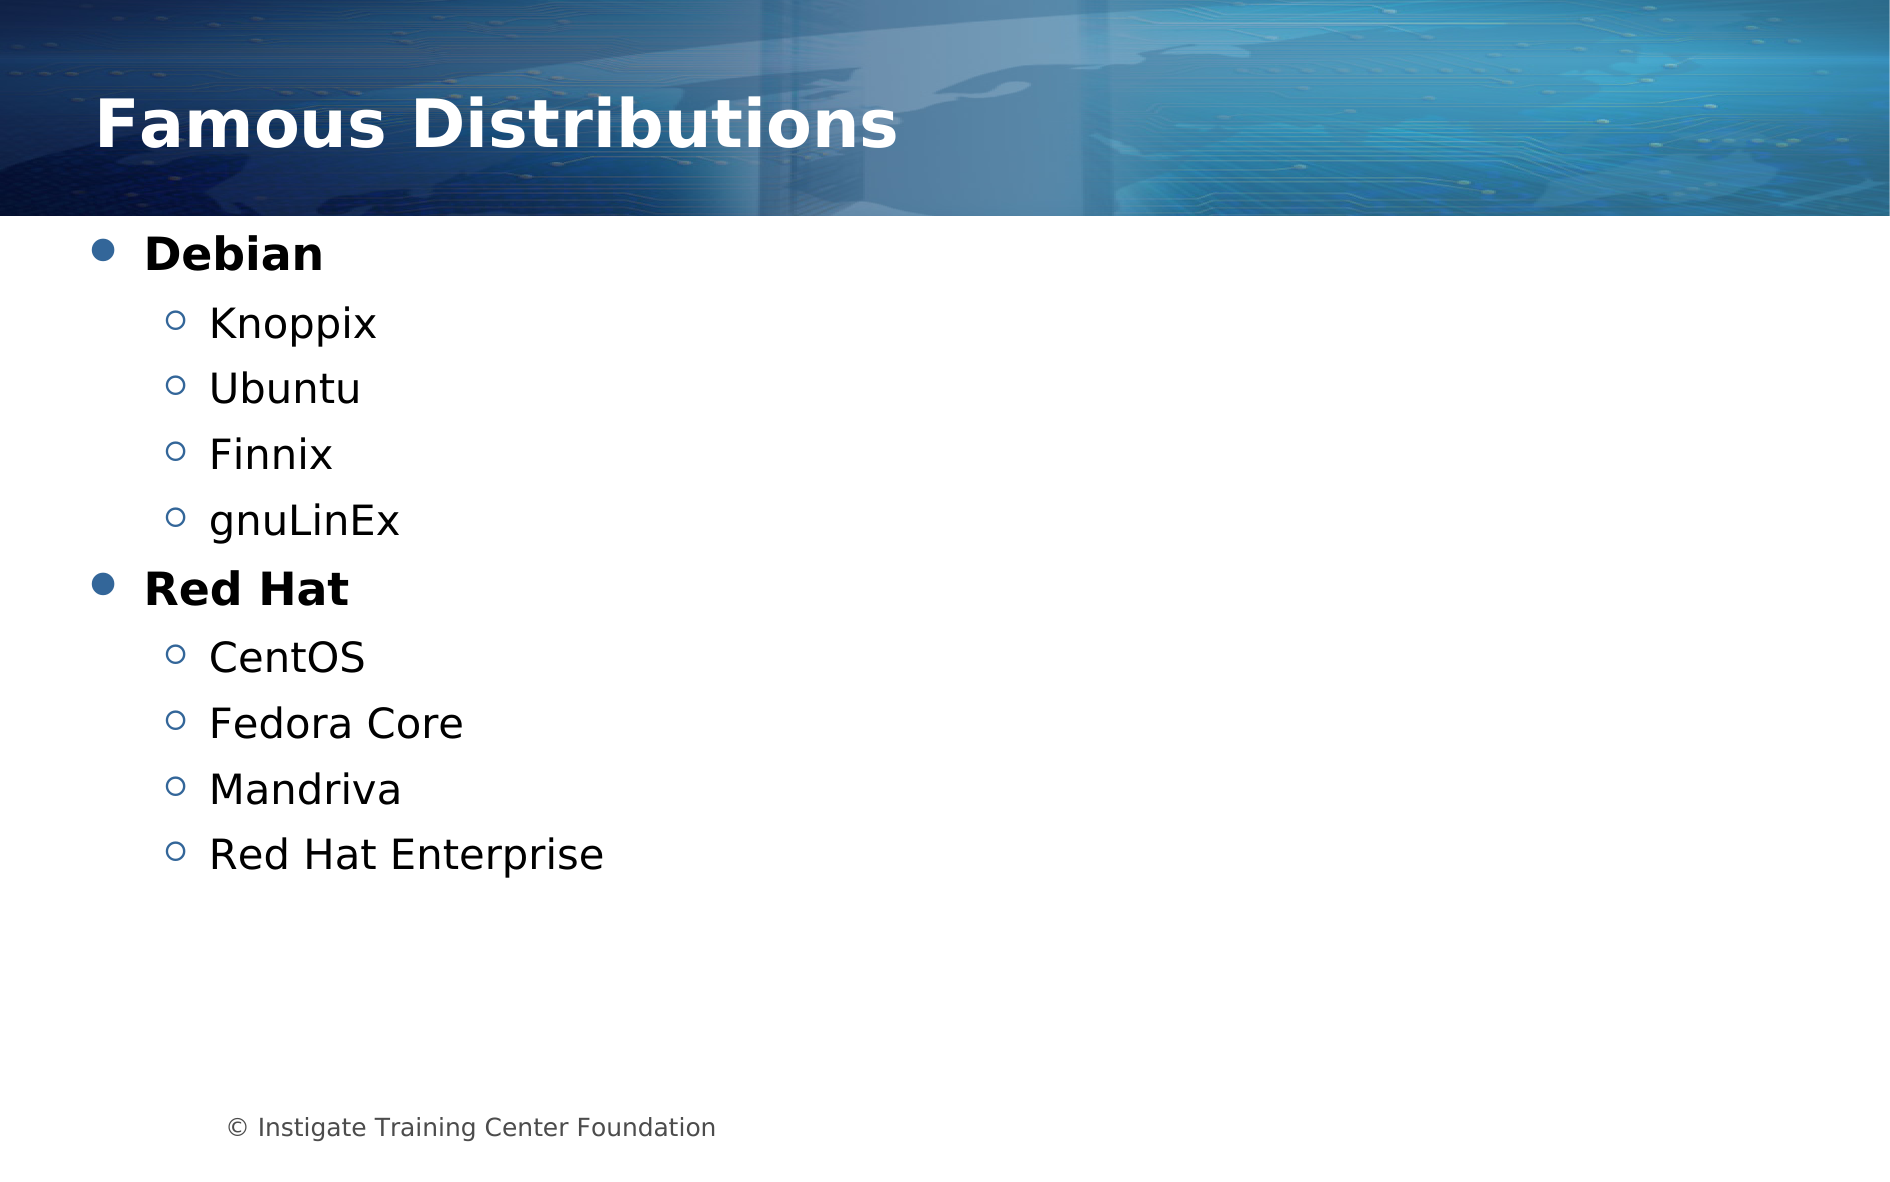

# Famous Distributions
Debian
Knoppix
Ubuntu
Finnix
gnuLinEx
Red Hat
CentOS
Fedora Core
Mandriva
Red Hat Enterprise